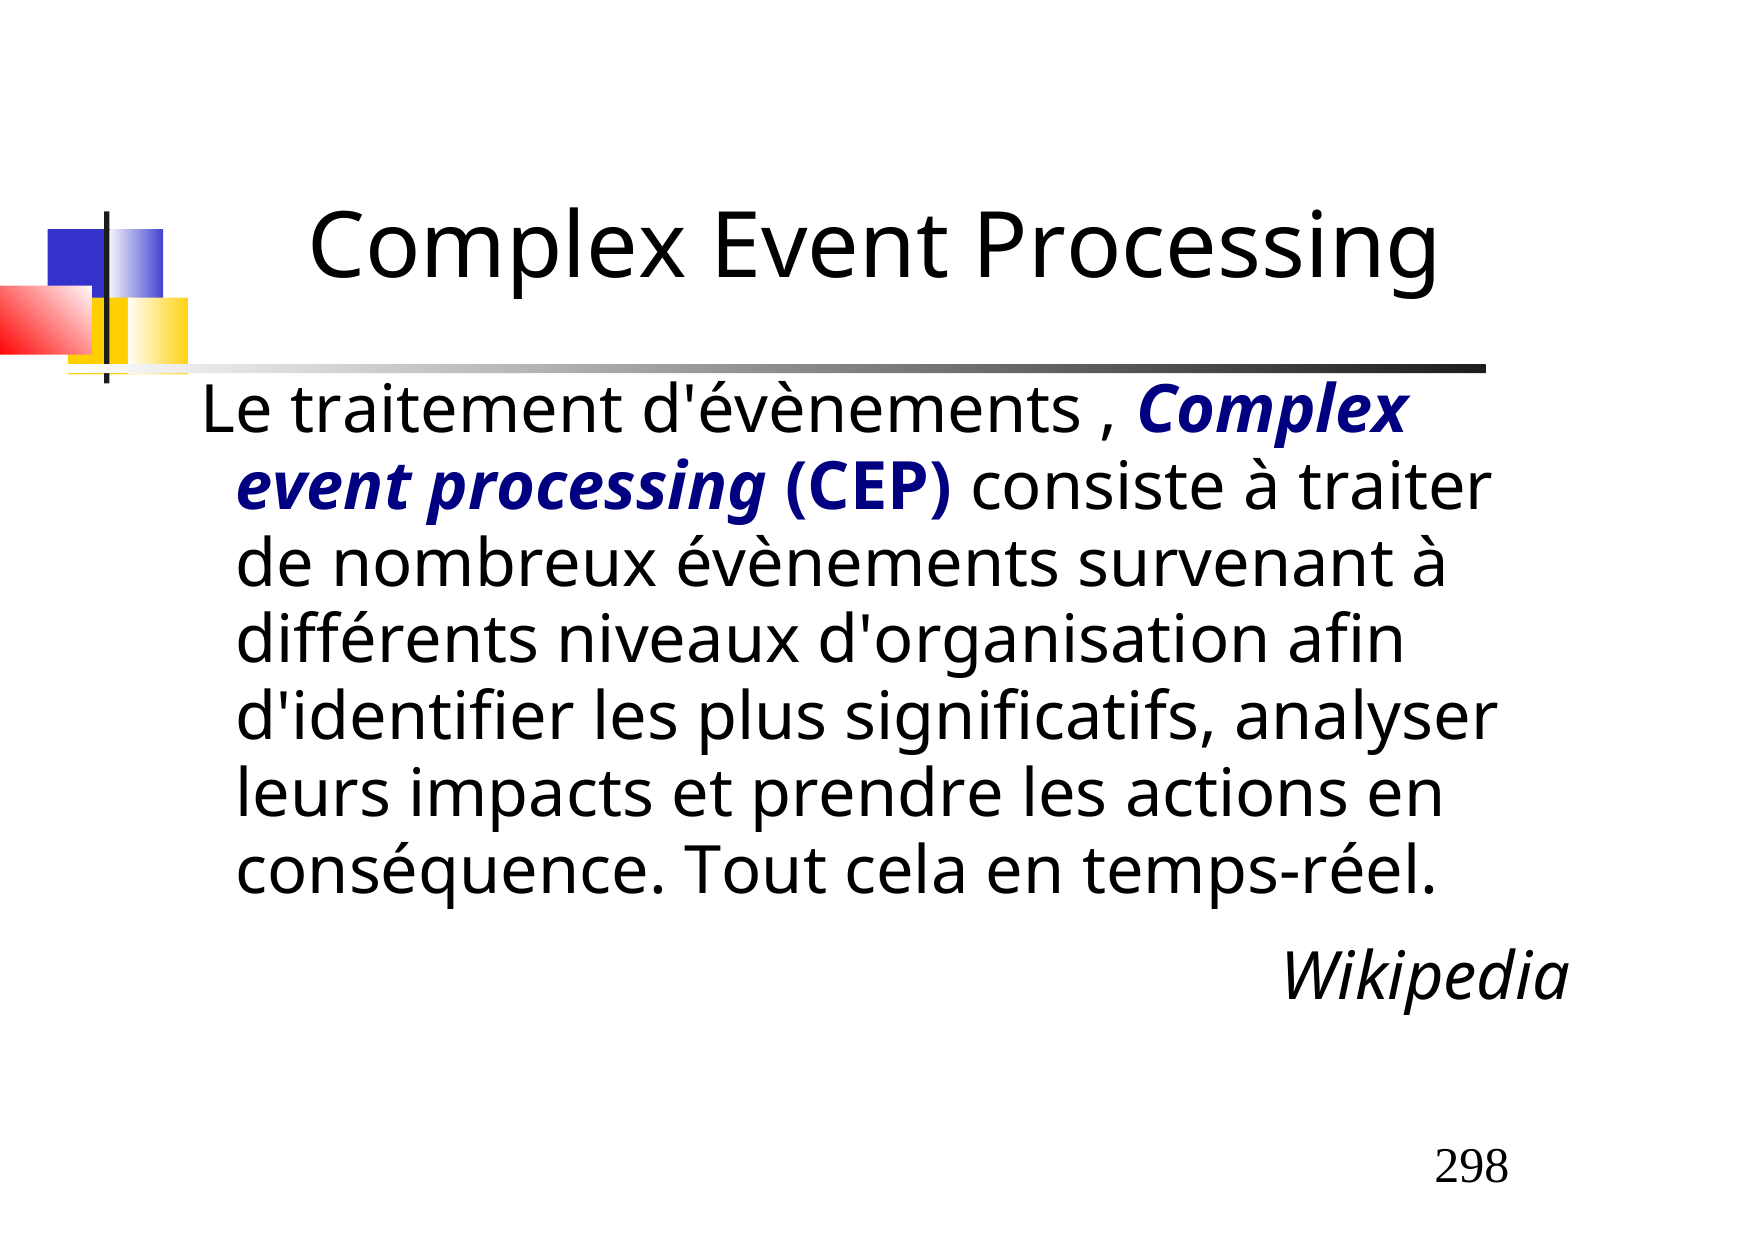

# Complex Event Processing
 Le traitement d'évènements , Complex event processing (CEP) consiste à traiter de nombreux évènements survenant à différents niveaux d'organisation afin d'identifier les plus significatifs, analyser leurs impacts et prendre les actions en conséquence. Tout cela en temps-réel.
Wikipedia